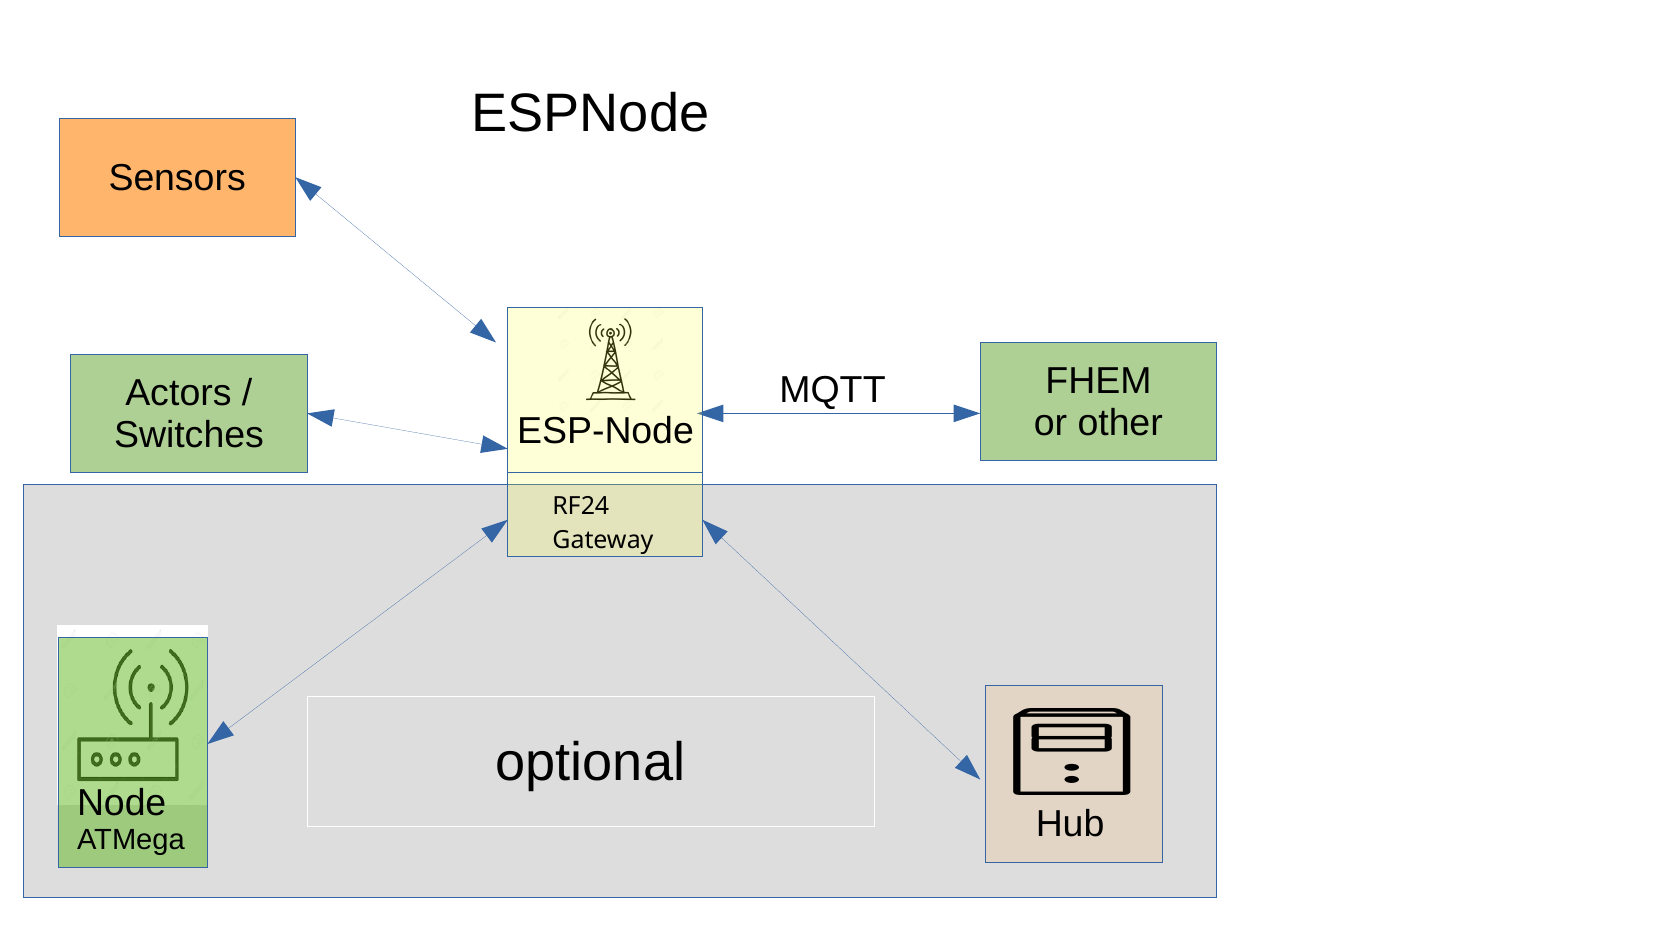

ESPNode
Sensors
ESP-Node
RF24
Gateway
FHEM
or other
Actors /
Switches
MQTT
Node
ATMega
Hub
optional